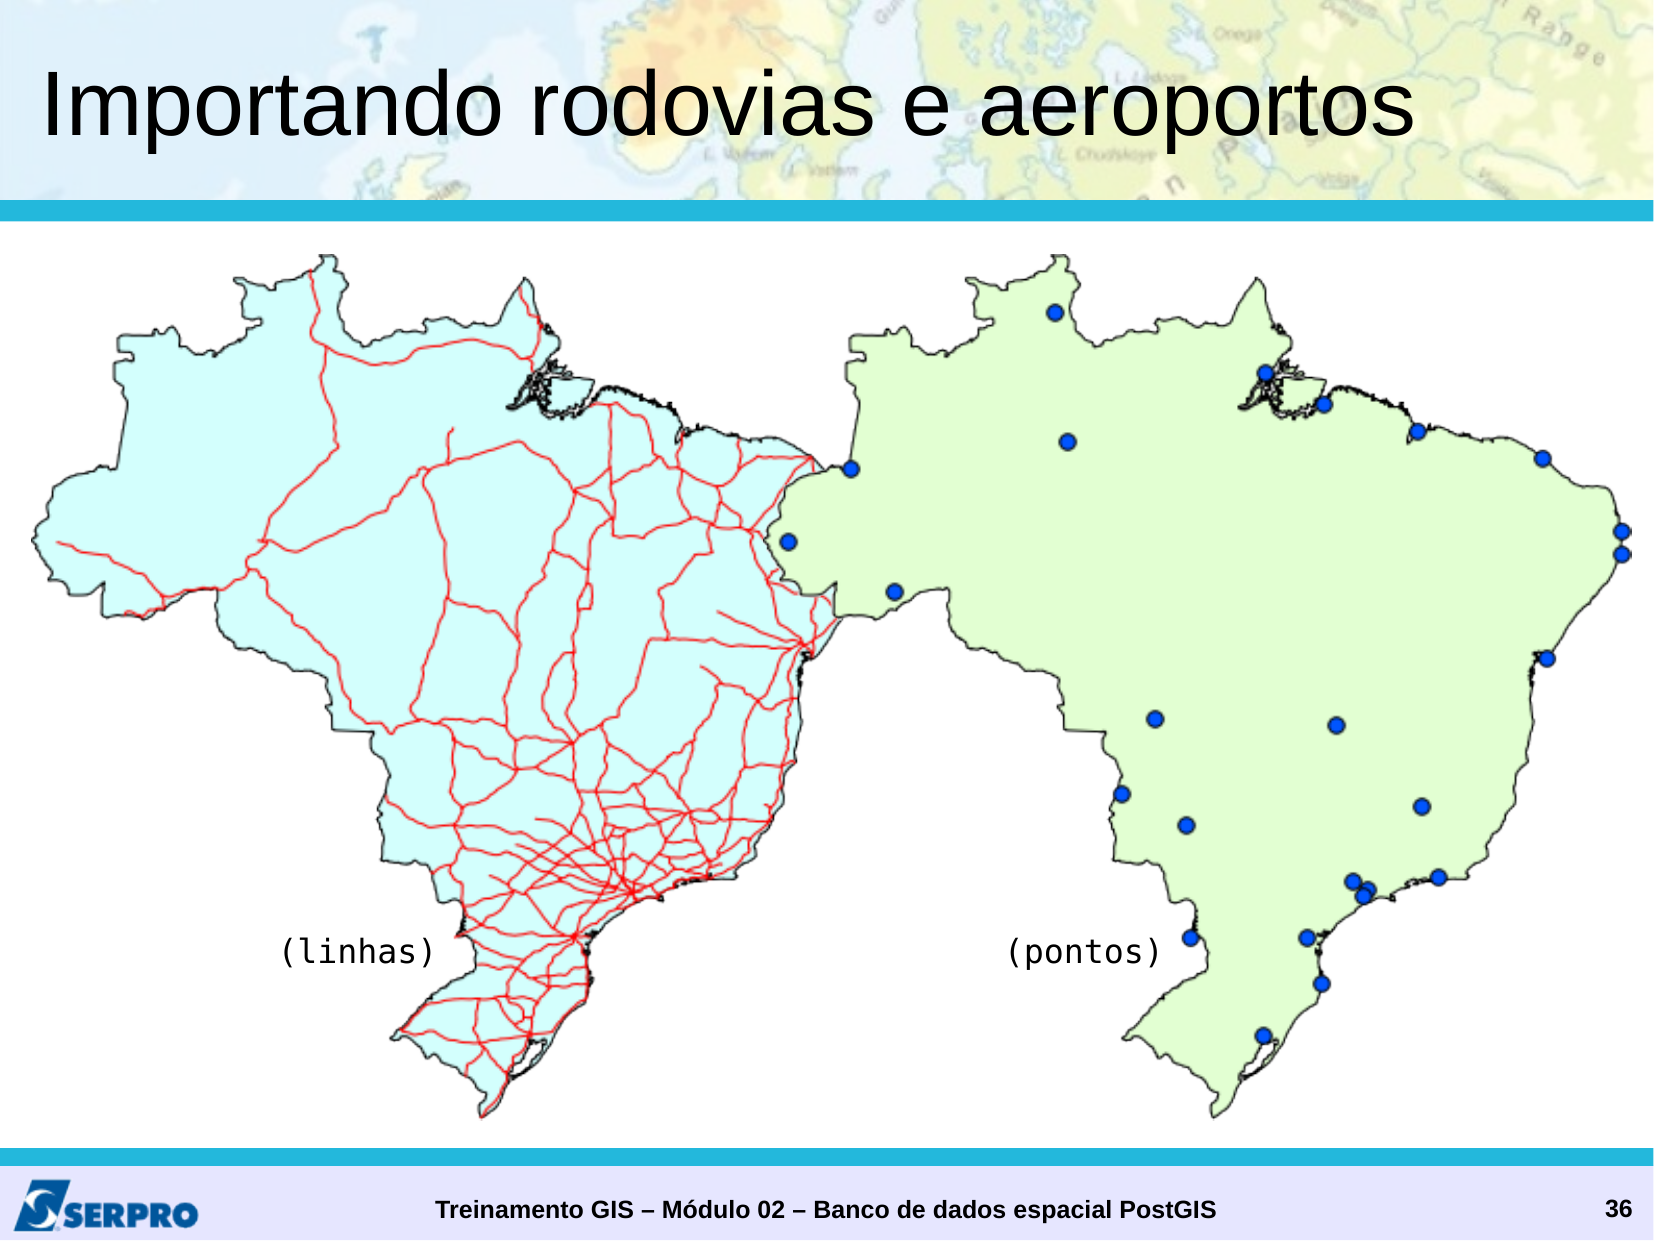

# Importando rodovias e aeroportos
(pontos)
(linhas)
36
Treinamento GIS – Módulo 02 – Banco de dados espacial PostGIS